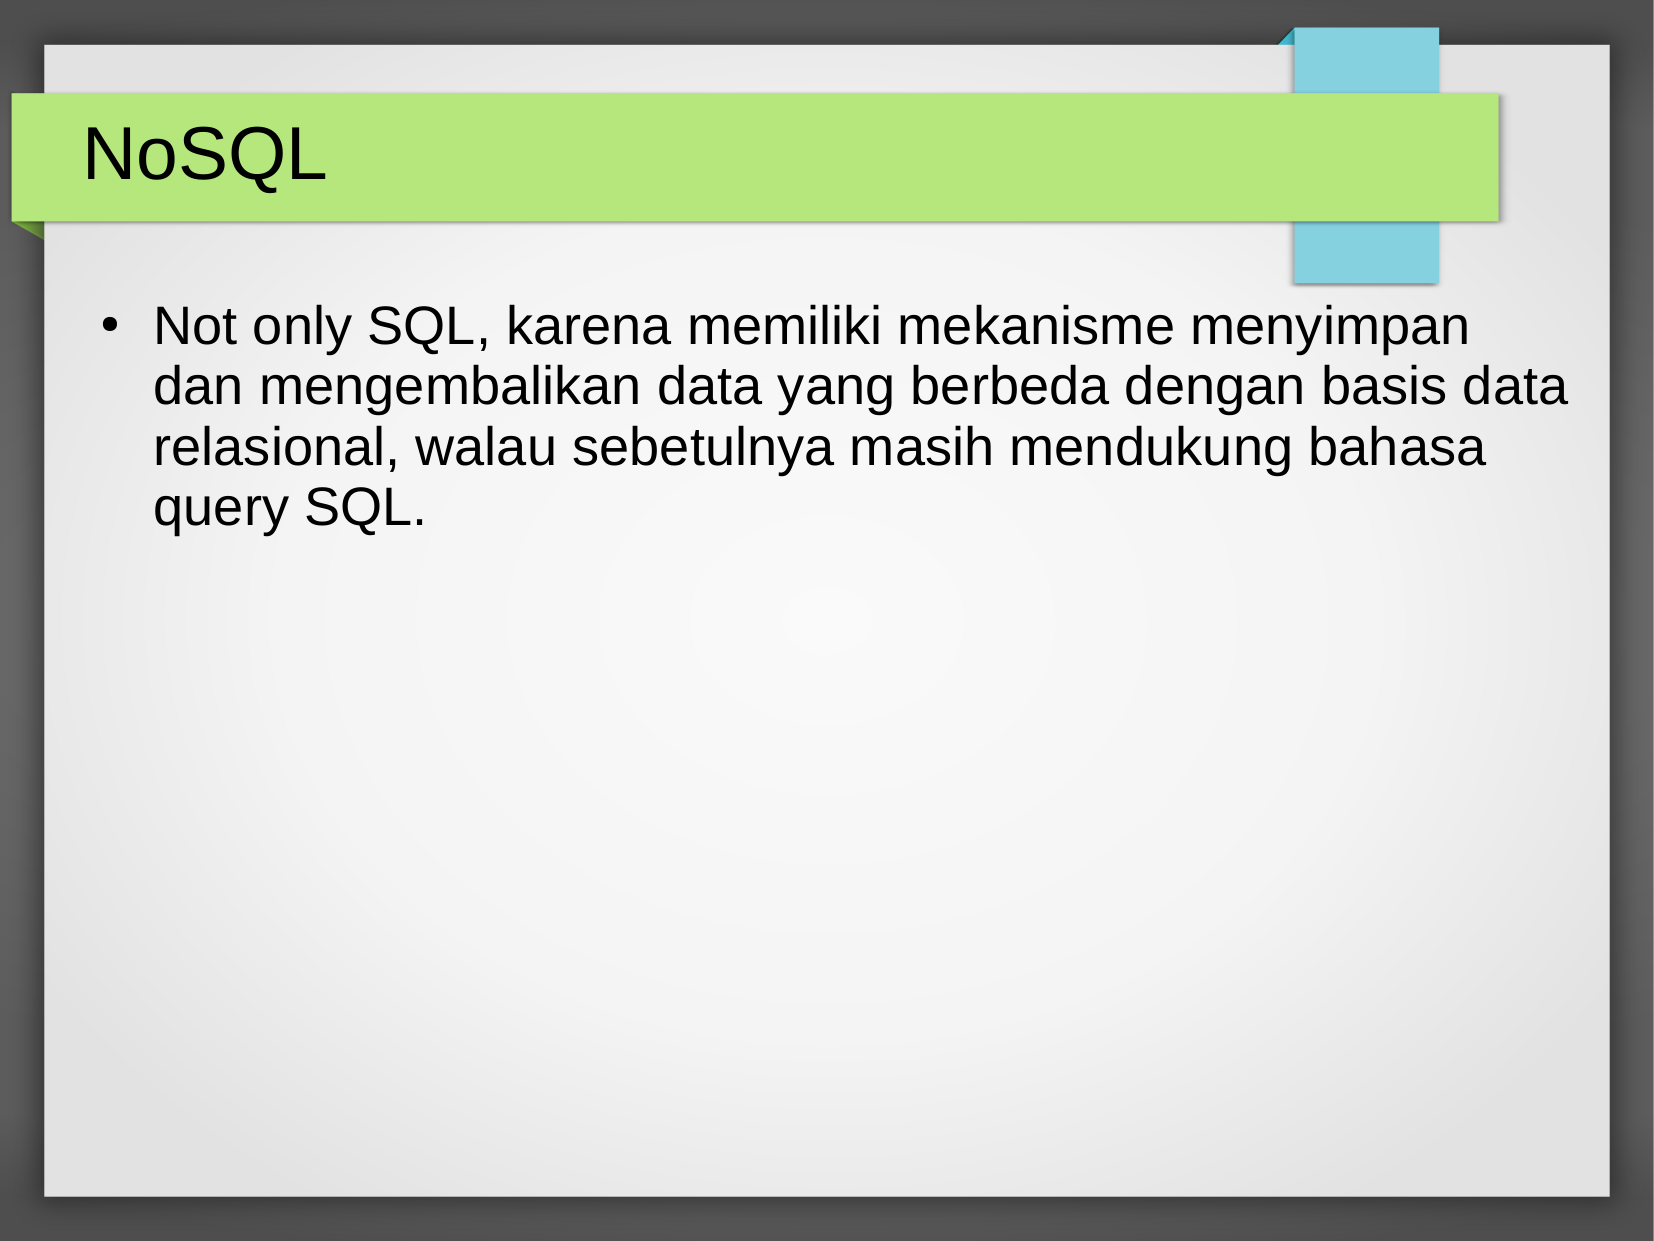

# NoSQL
Not only SQL, karena memiliki mekanisme menyimpan dan mengembalikan data yang berbeda dengan basis data relasional, walau sebetulnya masih mendukung bahasa query SQL.